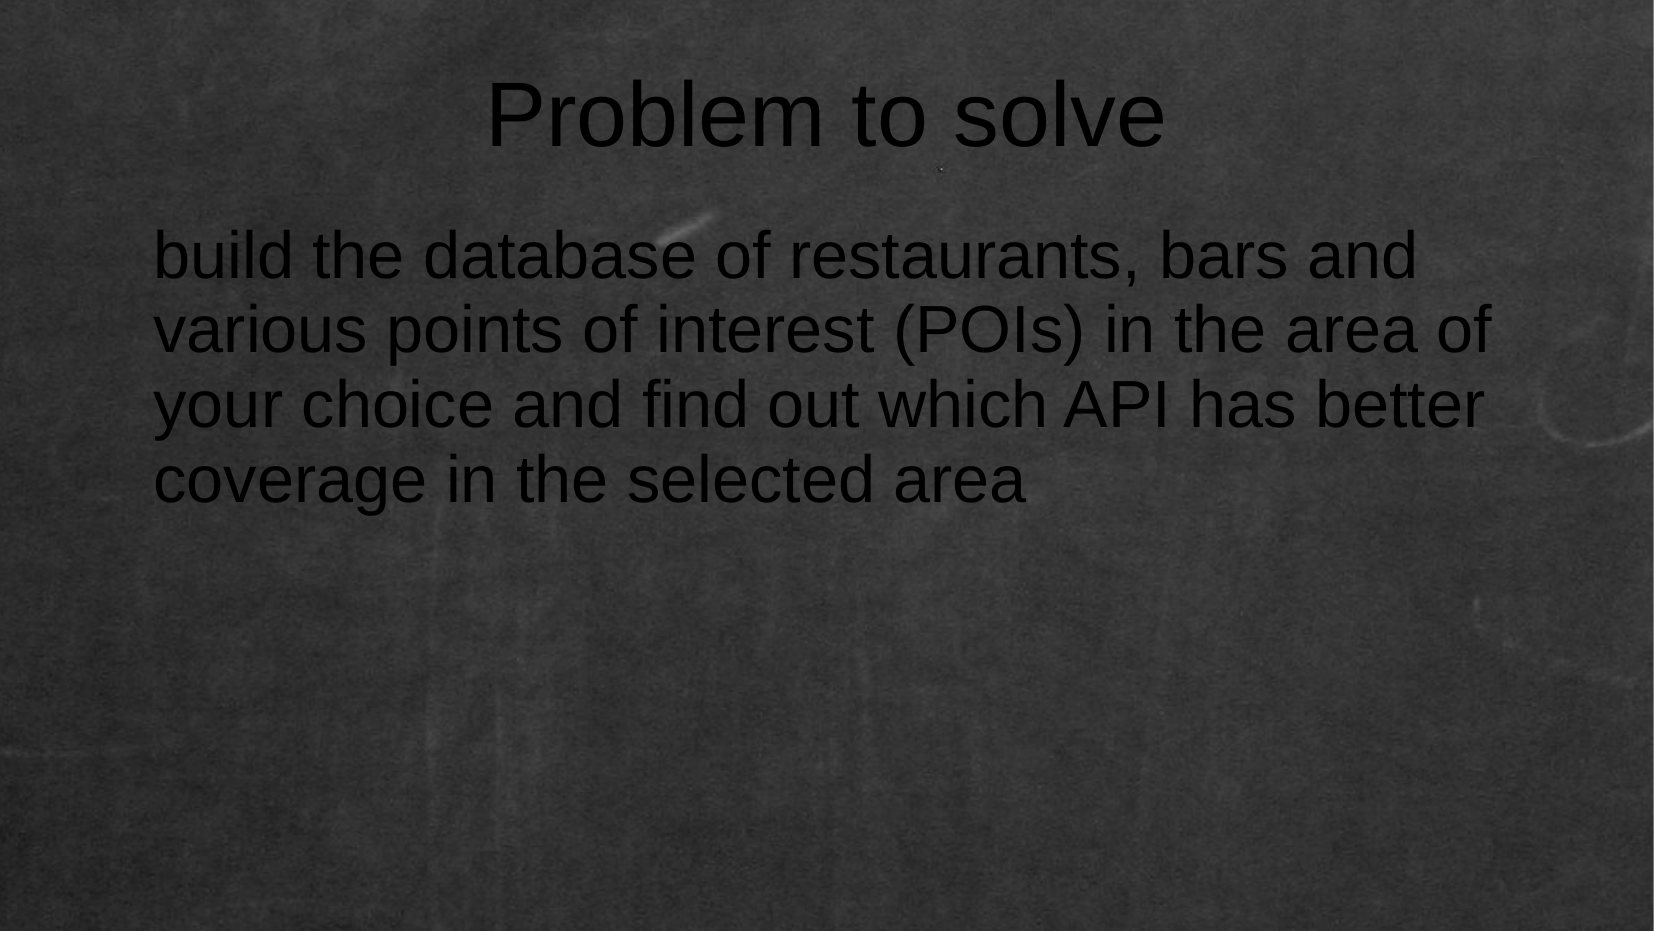

# Problem to solve
build the database of restaurants, bars and various points of interest (POIs) in the area of your choice and find out which API has better coverage in the selected area